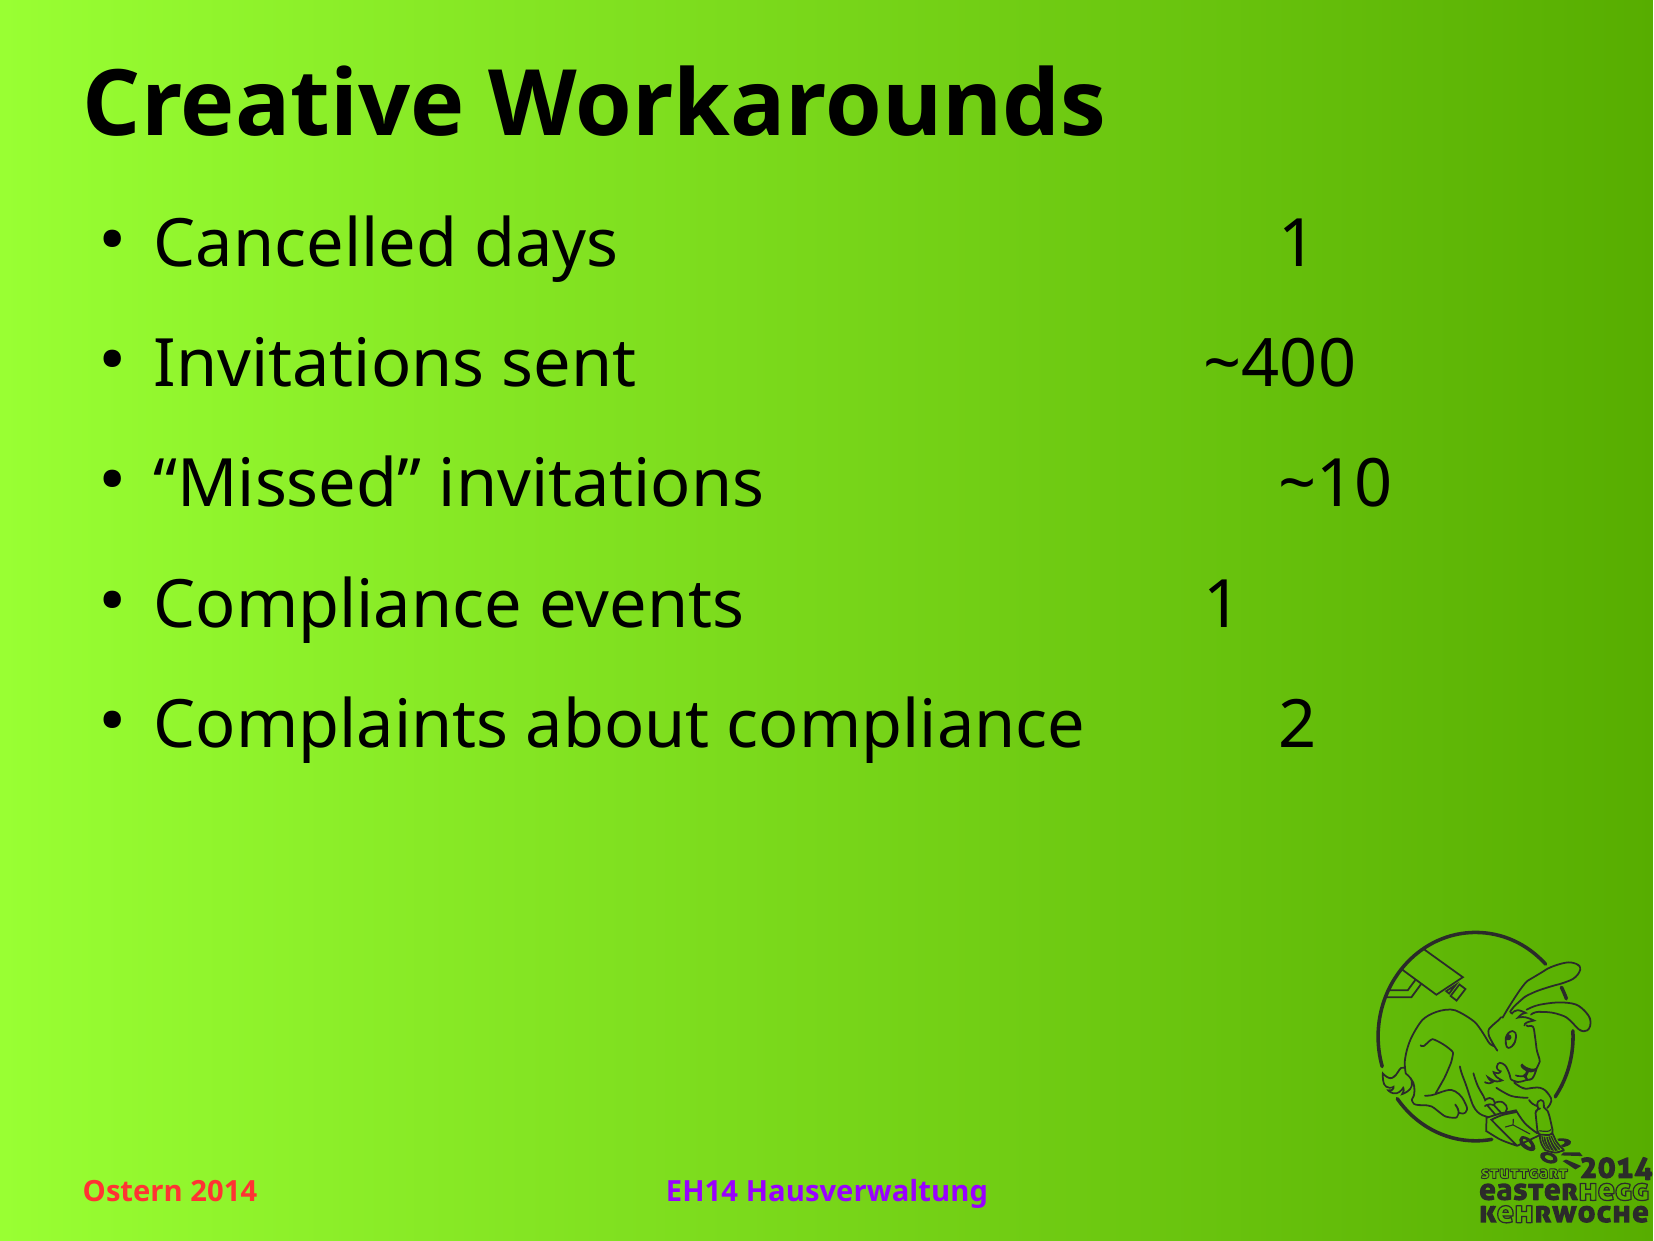

# Creative Workarounds
Cancelled days									1
Invitations sent								~400
“Missed” invitations							~10
Compliance events							1
Complaints about compliance			2